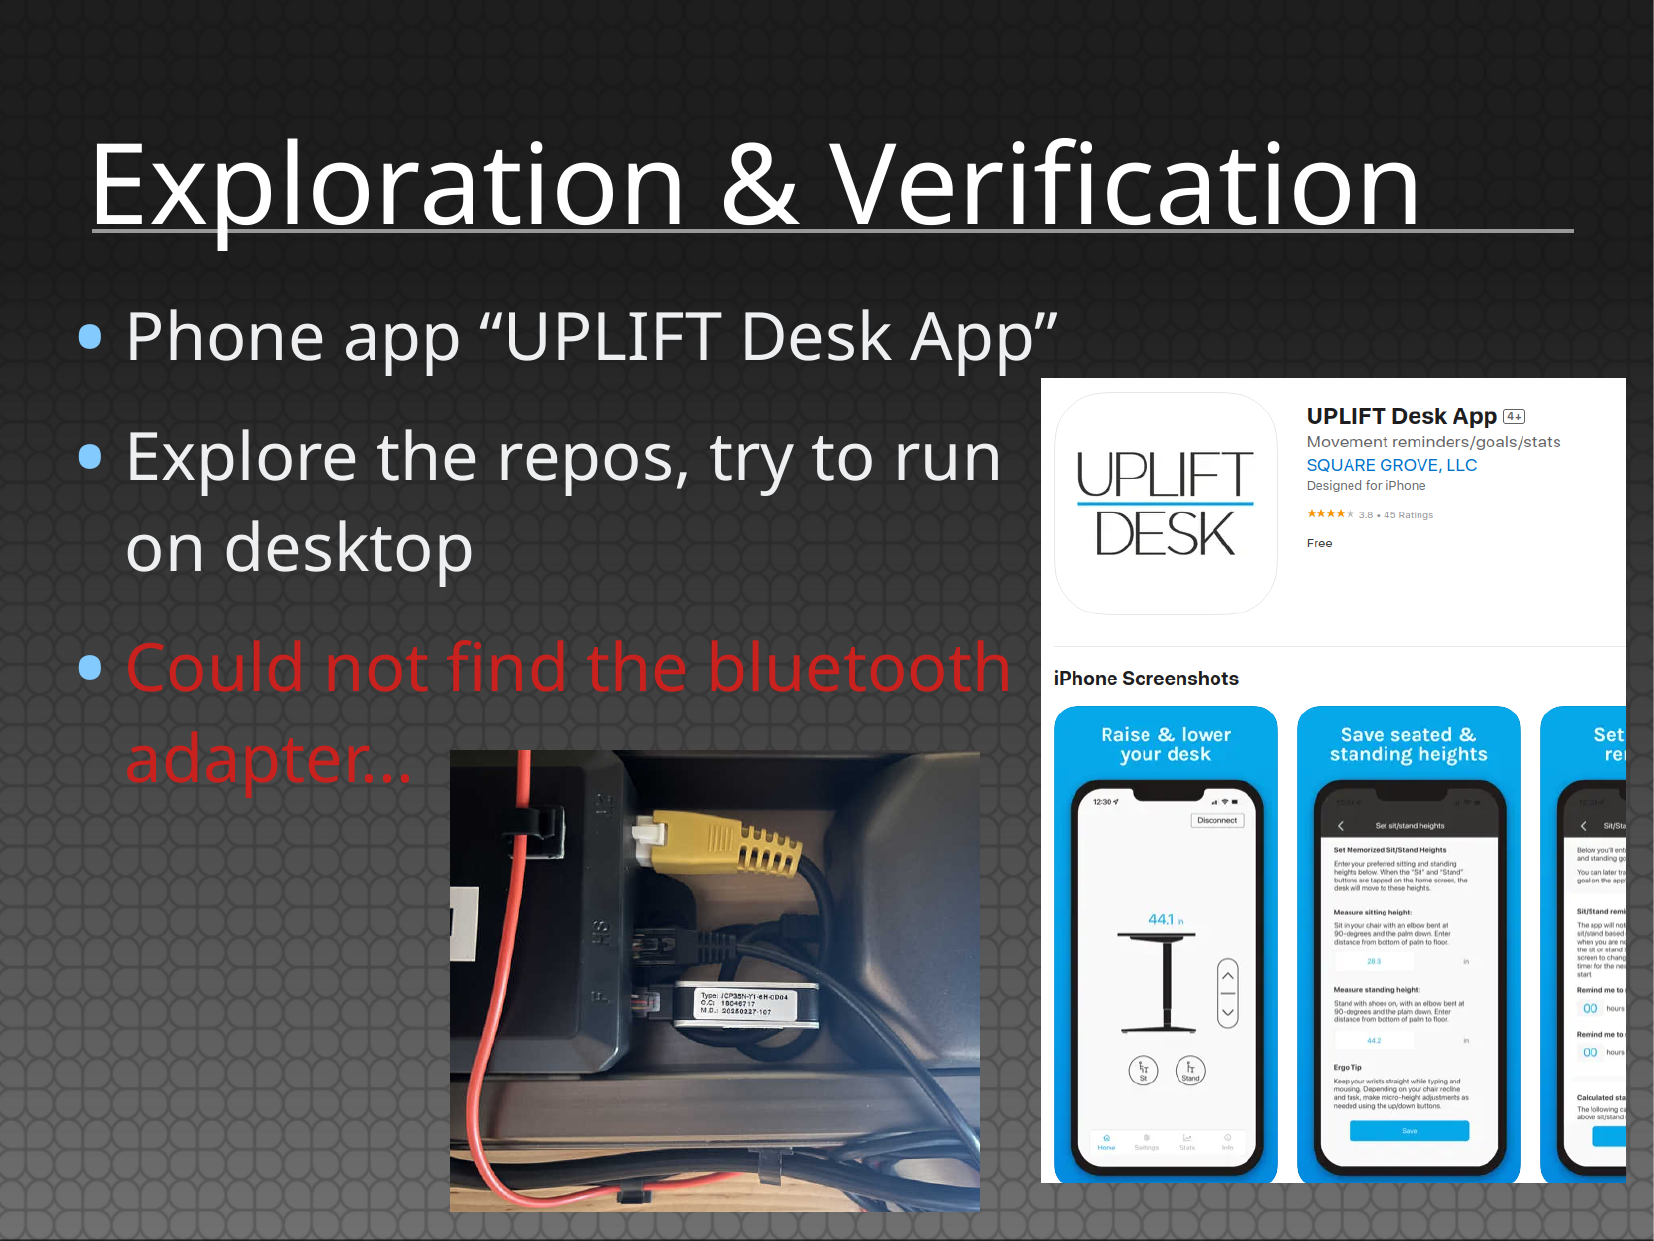

# Exploration & Verification
Phone app “UPLIFT Desk App”
Explore the repos, try to run on desktop
Could not find the bluetooth adapter...